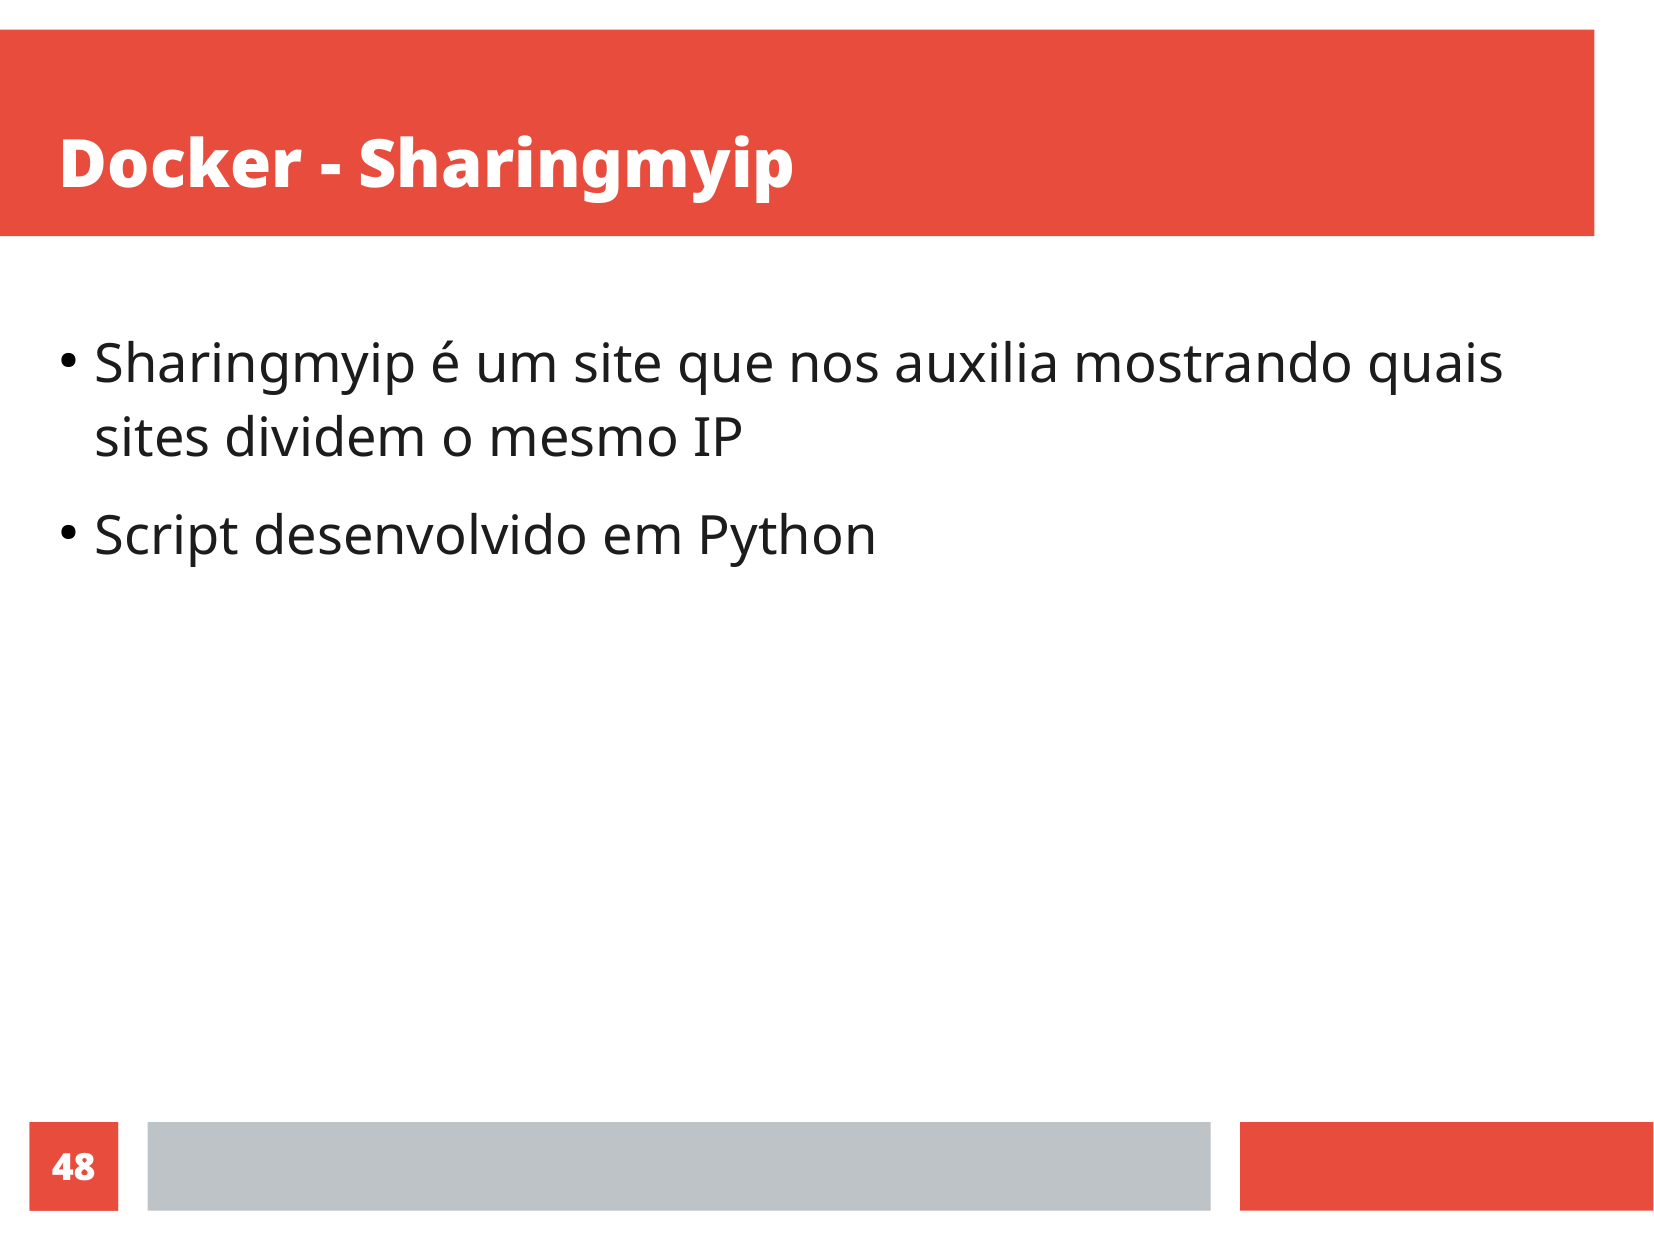

# Docker - Sharingmyip
Sharingmyip é um site que nos auxilia mostrando quais sites dividem o mesmo IP
Script desenvolvido em Python
48